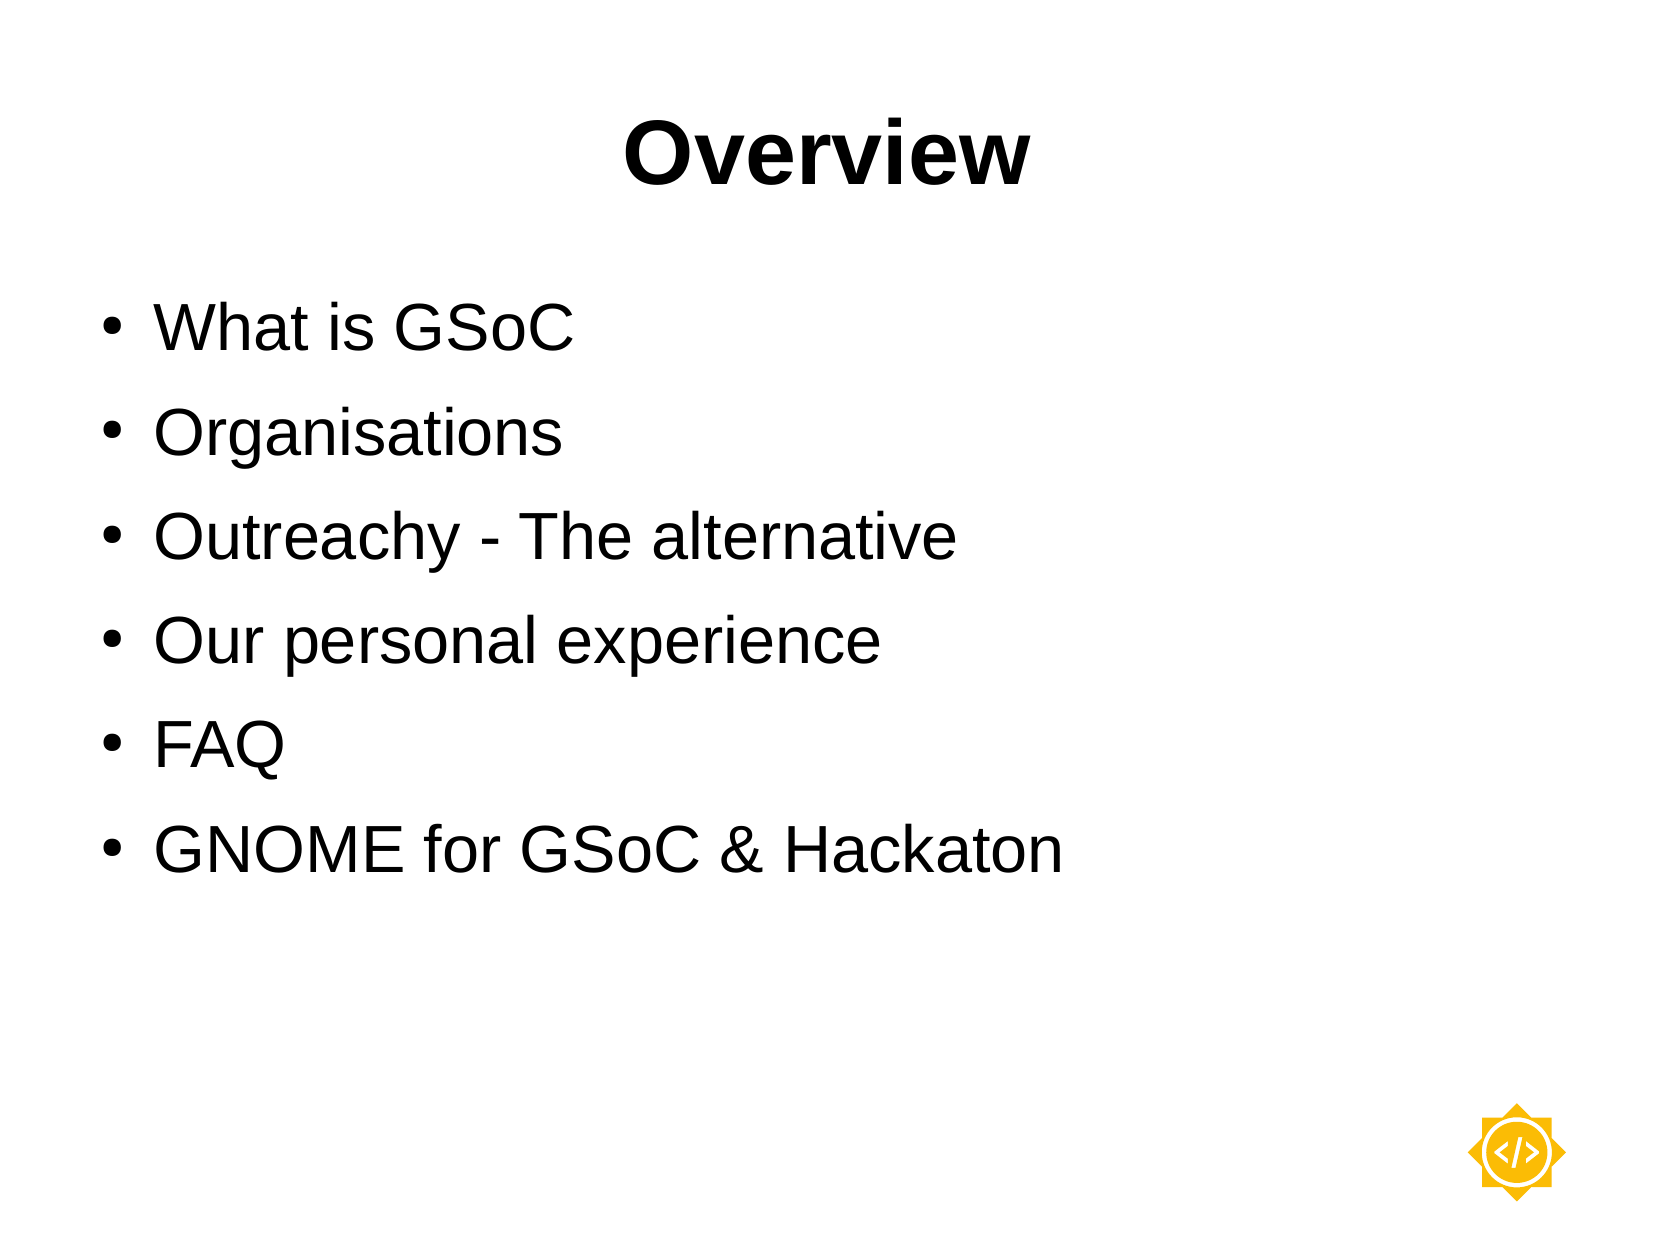

# Overview
What is GSoC
Organisations
Outreachy - The alternative
Our personal experience
FAQ
GNOME for GSoC & Hackaton